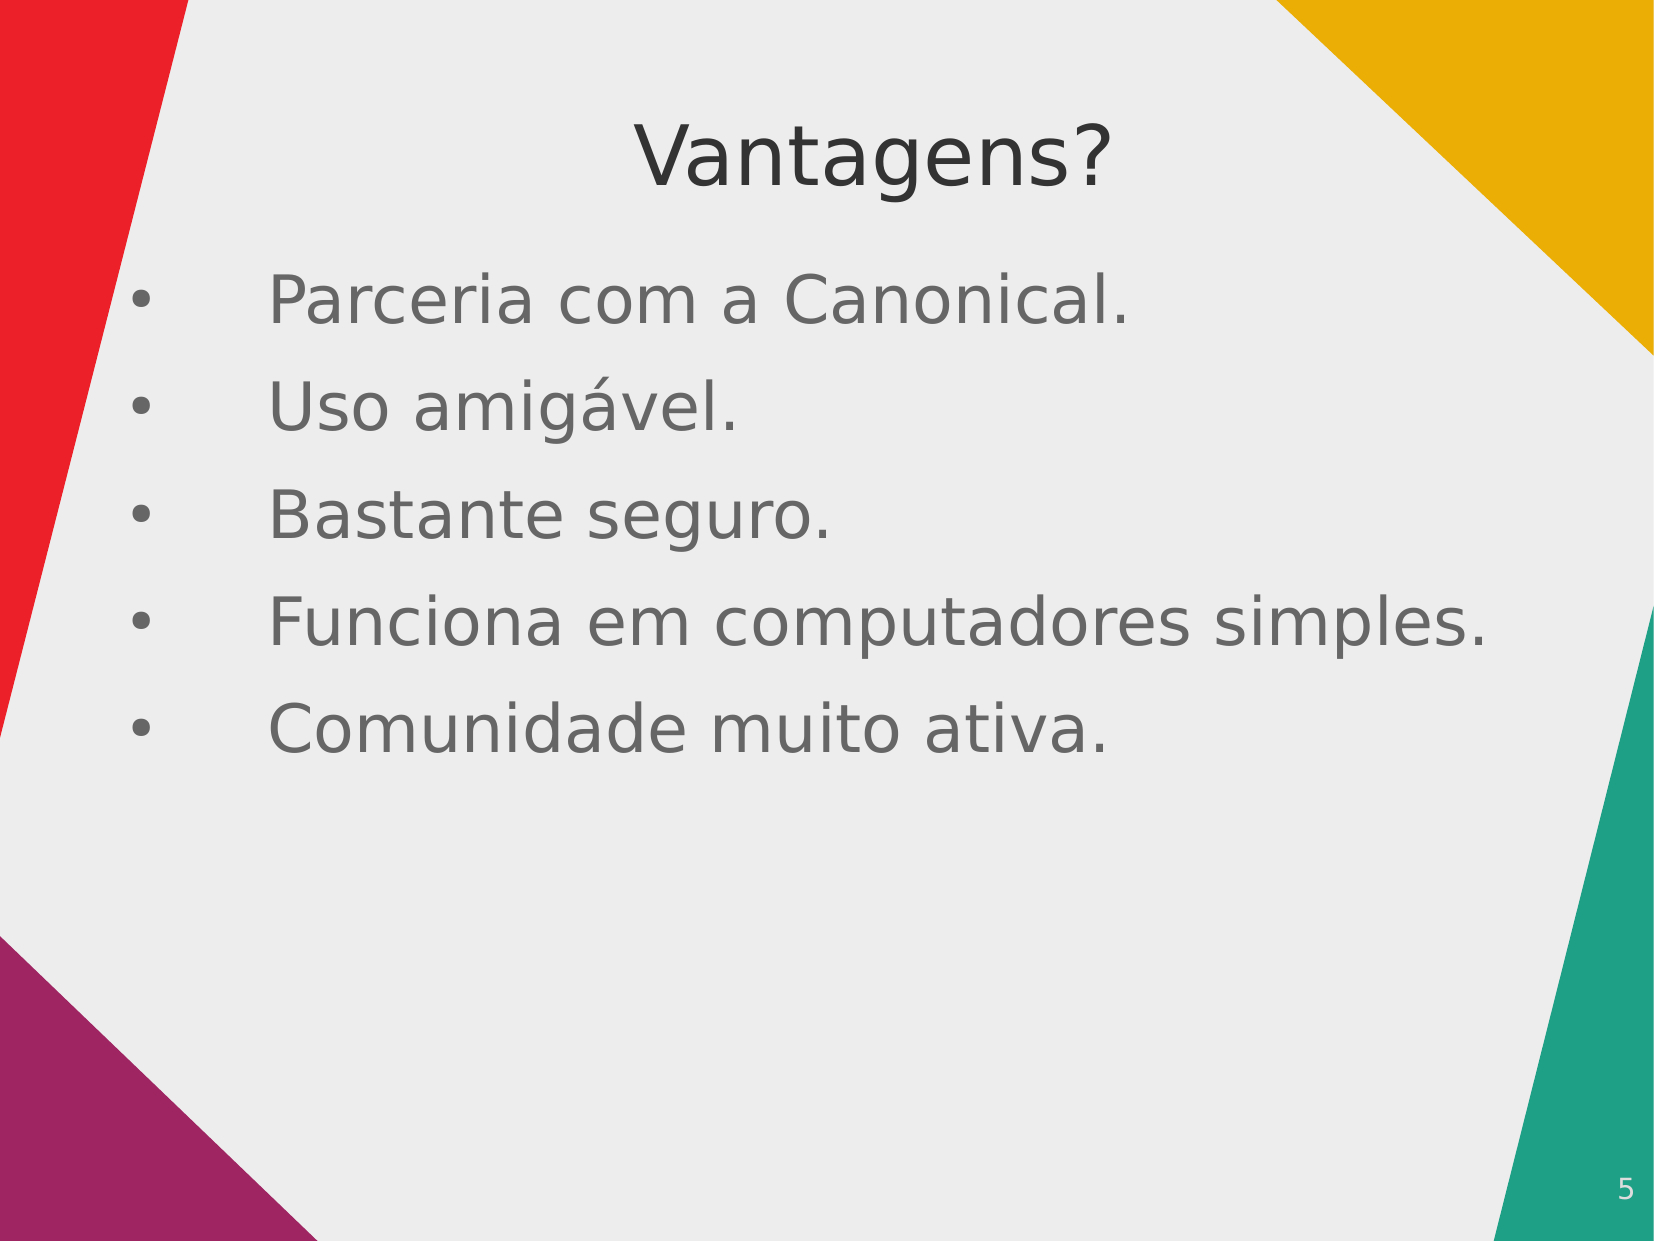

# Vantagens?
 Parceria com a Canonical.
 Uso amigável.
 Bastante seguro.
 Funciona em computadores simples.
 Comunidade muito ativa.
5